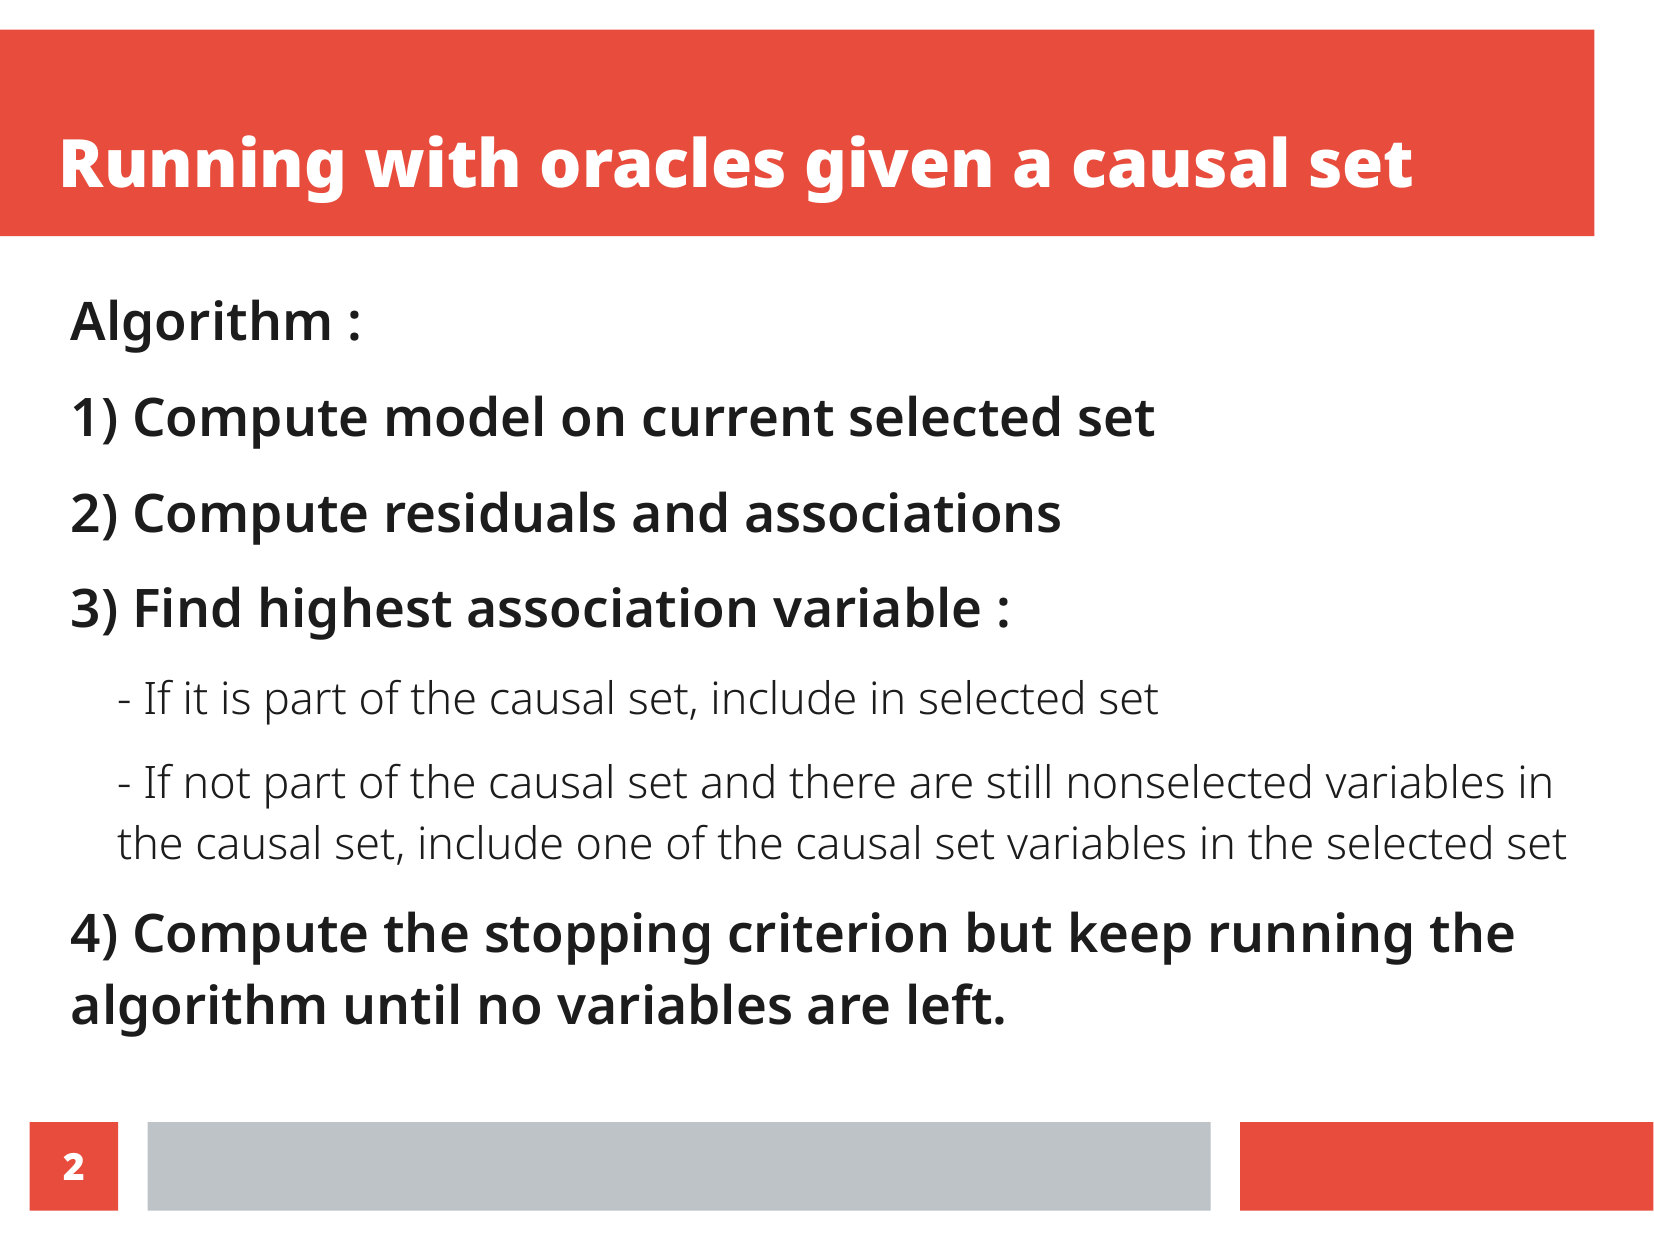

# Running with oracles given a causal set
Algorithm :
1) Compute model on current selected set
2) Compute residuals and associations
3) Find highest association variable :
- If it is part of the causal set, include in selected set
- If not part of the causal set and there are still nonselected variables in the causal set, include one of the causal set variables in the selected set
4) Compute the stopping criterion but keep running the algorithm until no variables are left.
2